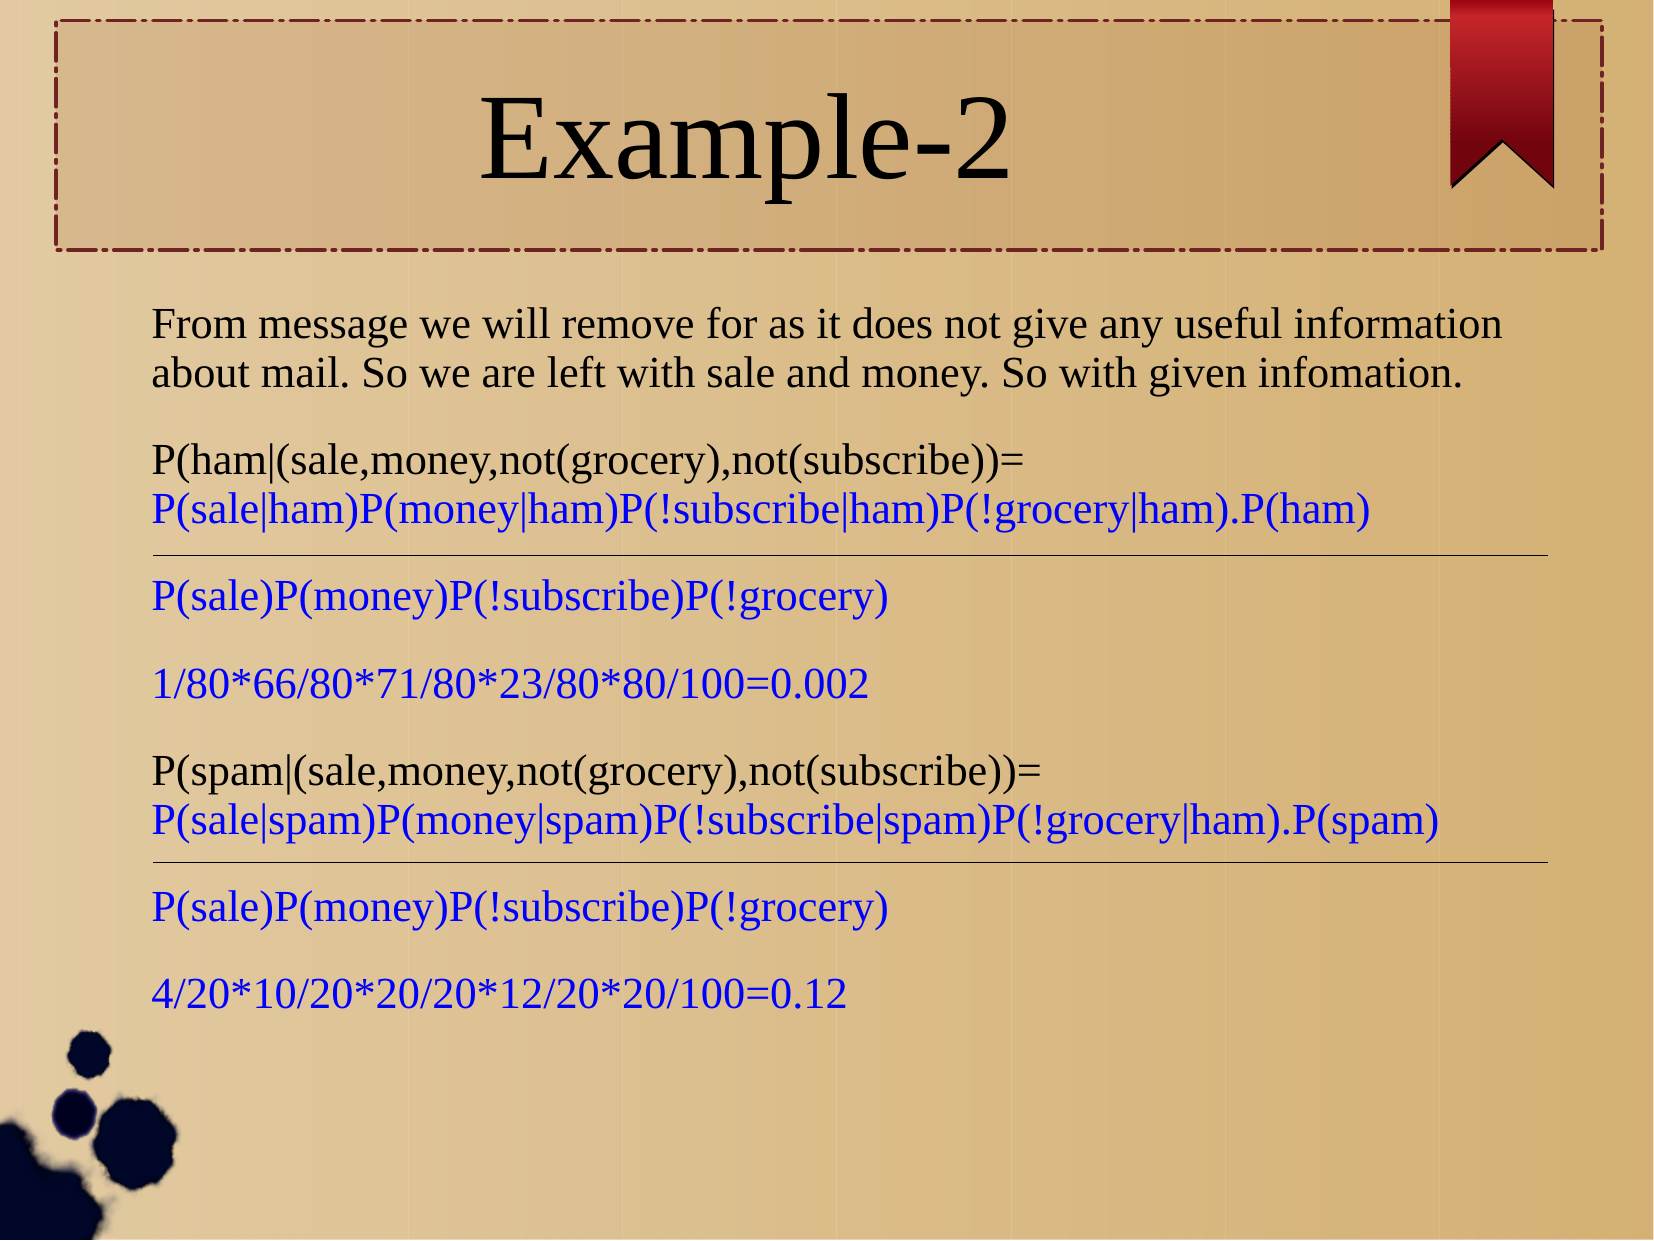

# Example-2
From message we will remove for as it does not give any useful information about mail. So we are left with sale and money. So with given infomation.
P(ham|(sale,money,not(grocery),not(subscribe))= P(sale|ham)P(money|ham)P(!subscribe|ham)P(!grocery|ham).P(ham)
P(sale)P(money)P(!subscribe)P(!grocery)
1/80*66/80*71/80*23/80*80/100=0.002
P(spam|(sale,money,not(grocery),not(subscribe))= P(sale|spam)P(money|spam)P(!subscribe|spam)P(!grocery|ham).P(spam)
P(sale)P(money)P(!subscribe)P(!grocery)
4/20*10/20*20/20*12/20*20/100=0.12